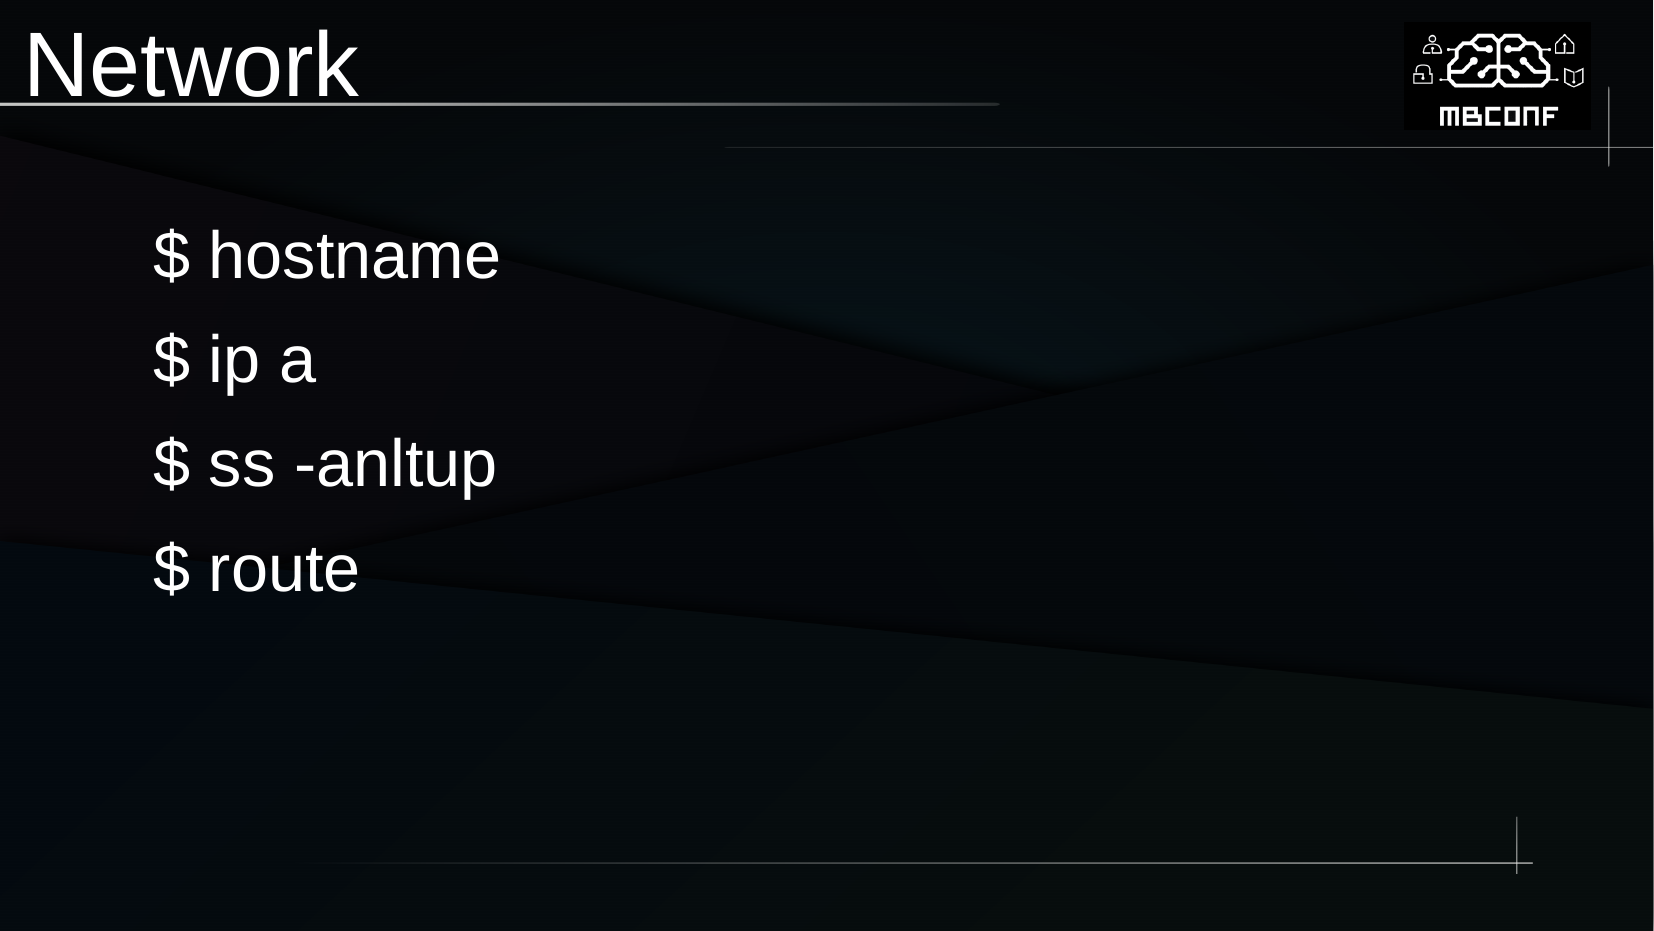

# Network
$ hostname
$ ip a
$ ss -anltup
$ route